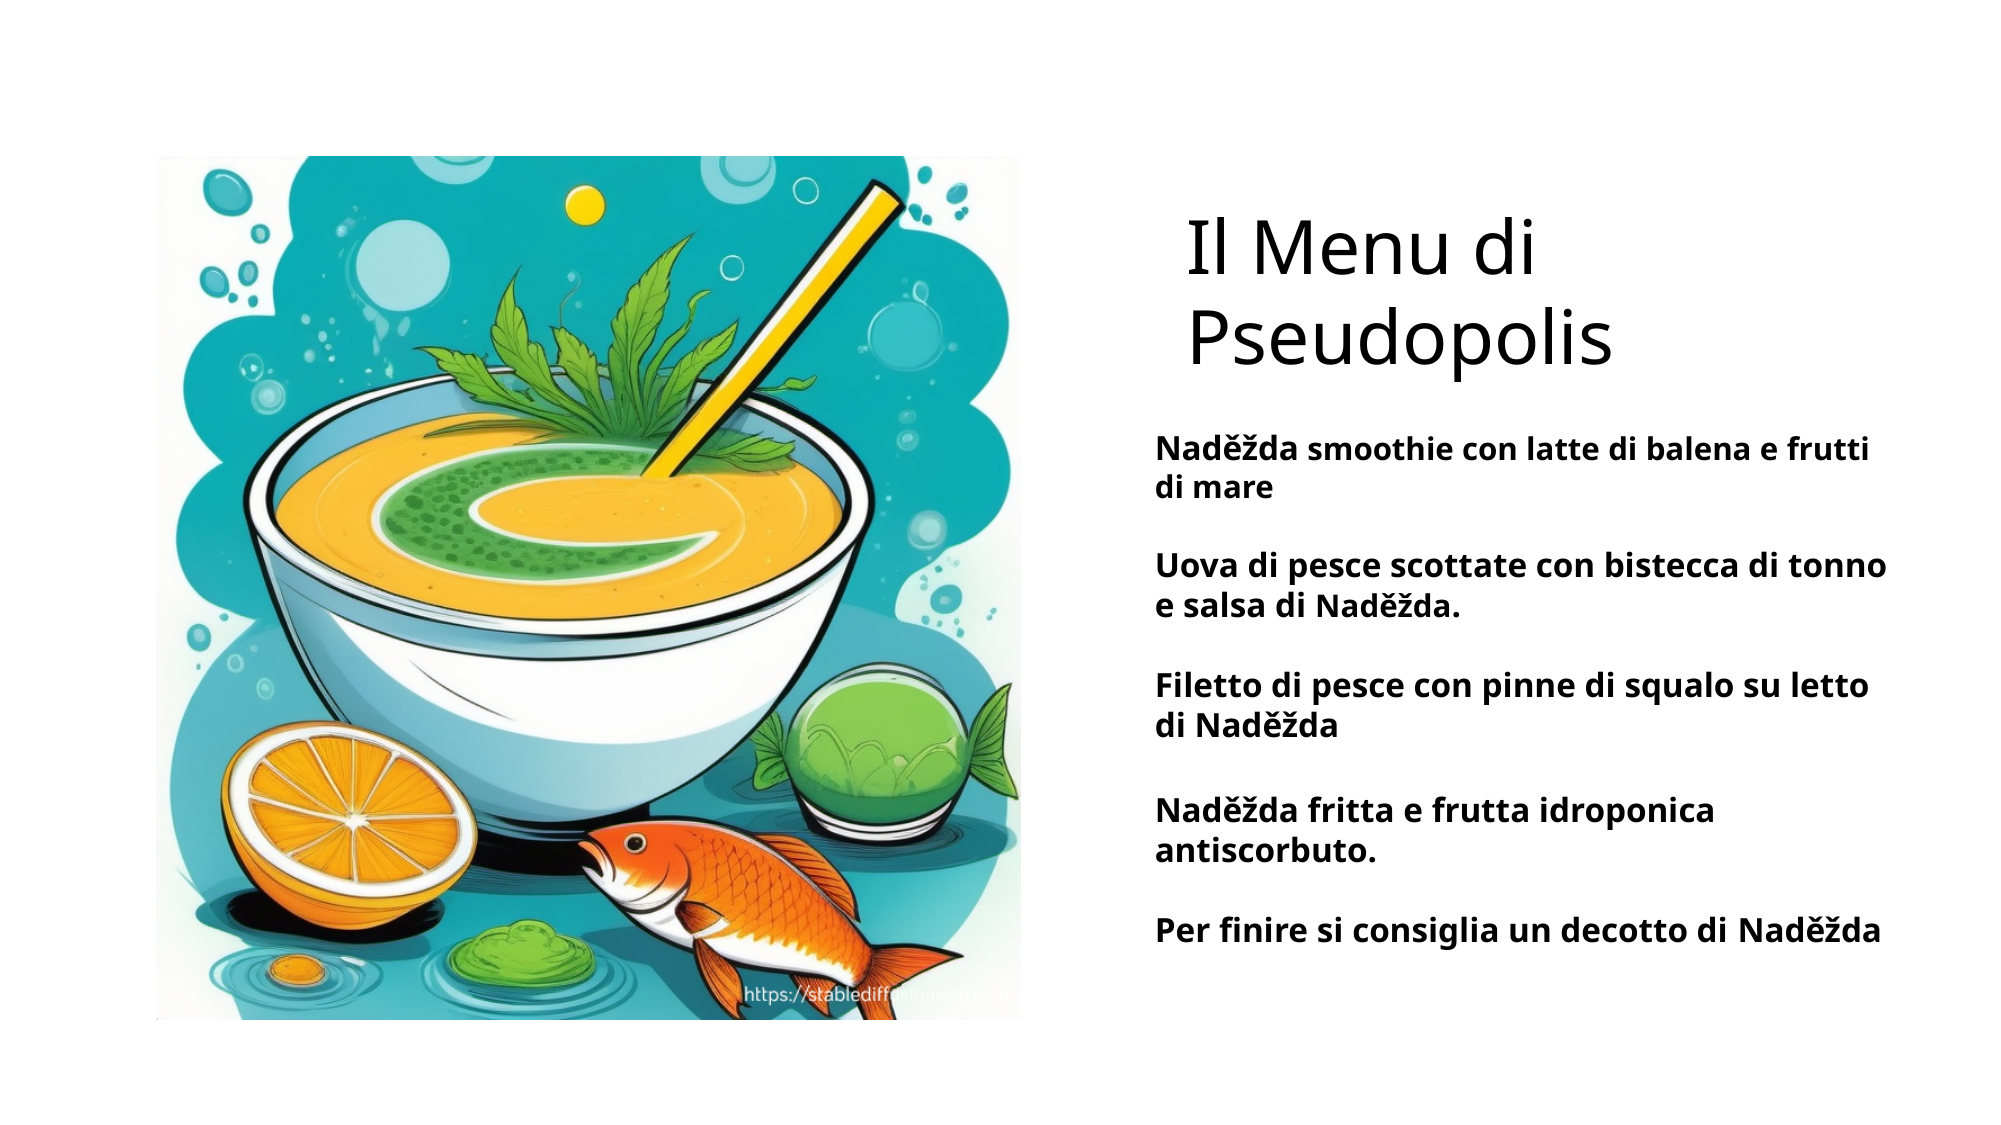

Il Menu di Pseudopolis
Naděžda smoothie con latte di balena e frutti di mare
Uova di pesce scottate con bistecca di tonno e salsa di Naděžda.
Filetto di pesce con pinne di squalo su letto di Naděžda
Naděžda fritta e frutta idroponica antiscorbuto.
Per finire si consiglia un decotto di Naděžda